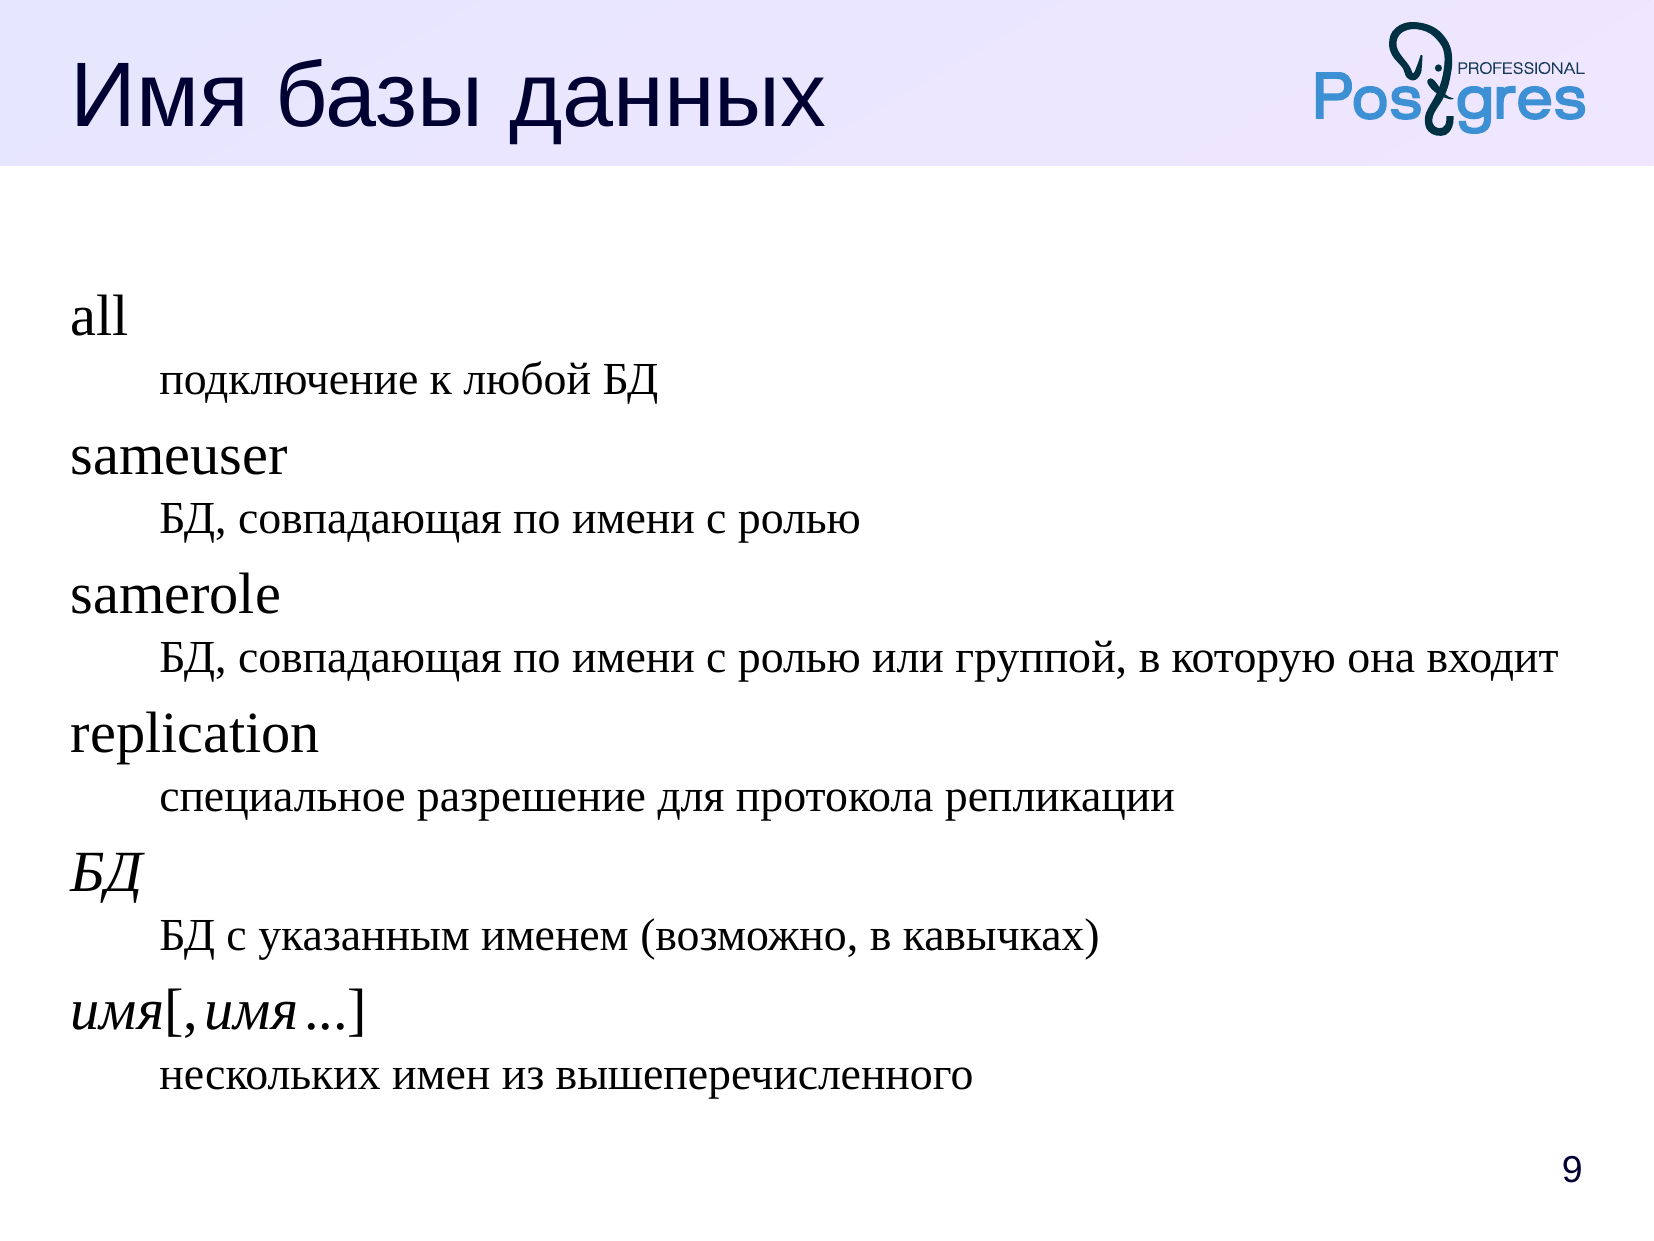

# Имя базы данных
all
подключение к любой БД
sameuser
БД, совпадающая по имени с ролью
samerole
БД, совпадающая по имени с ролью или группой, в которую она входит
replication
специальное разрешение для протокола репликации
БД
БД с указанным именем (возможно, в кавычках)
имя[,имя...]
нескольких имен из вышеперечисленного